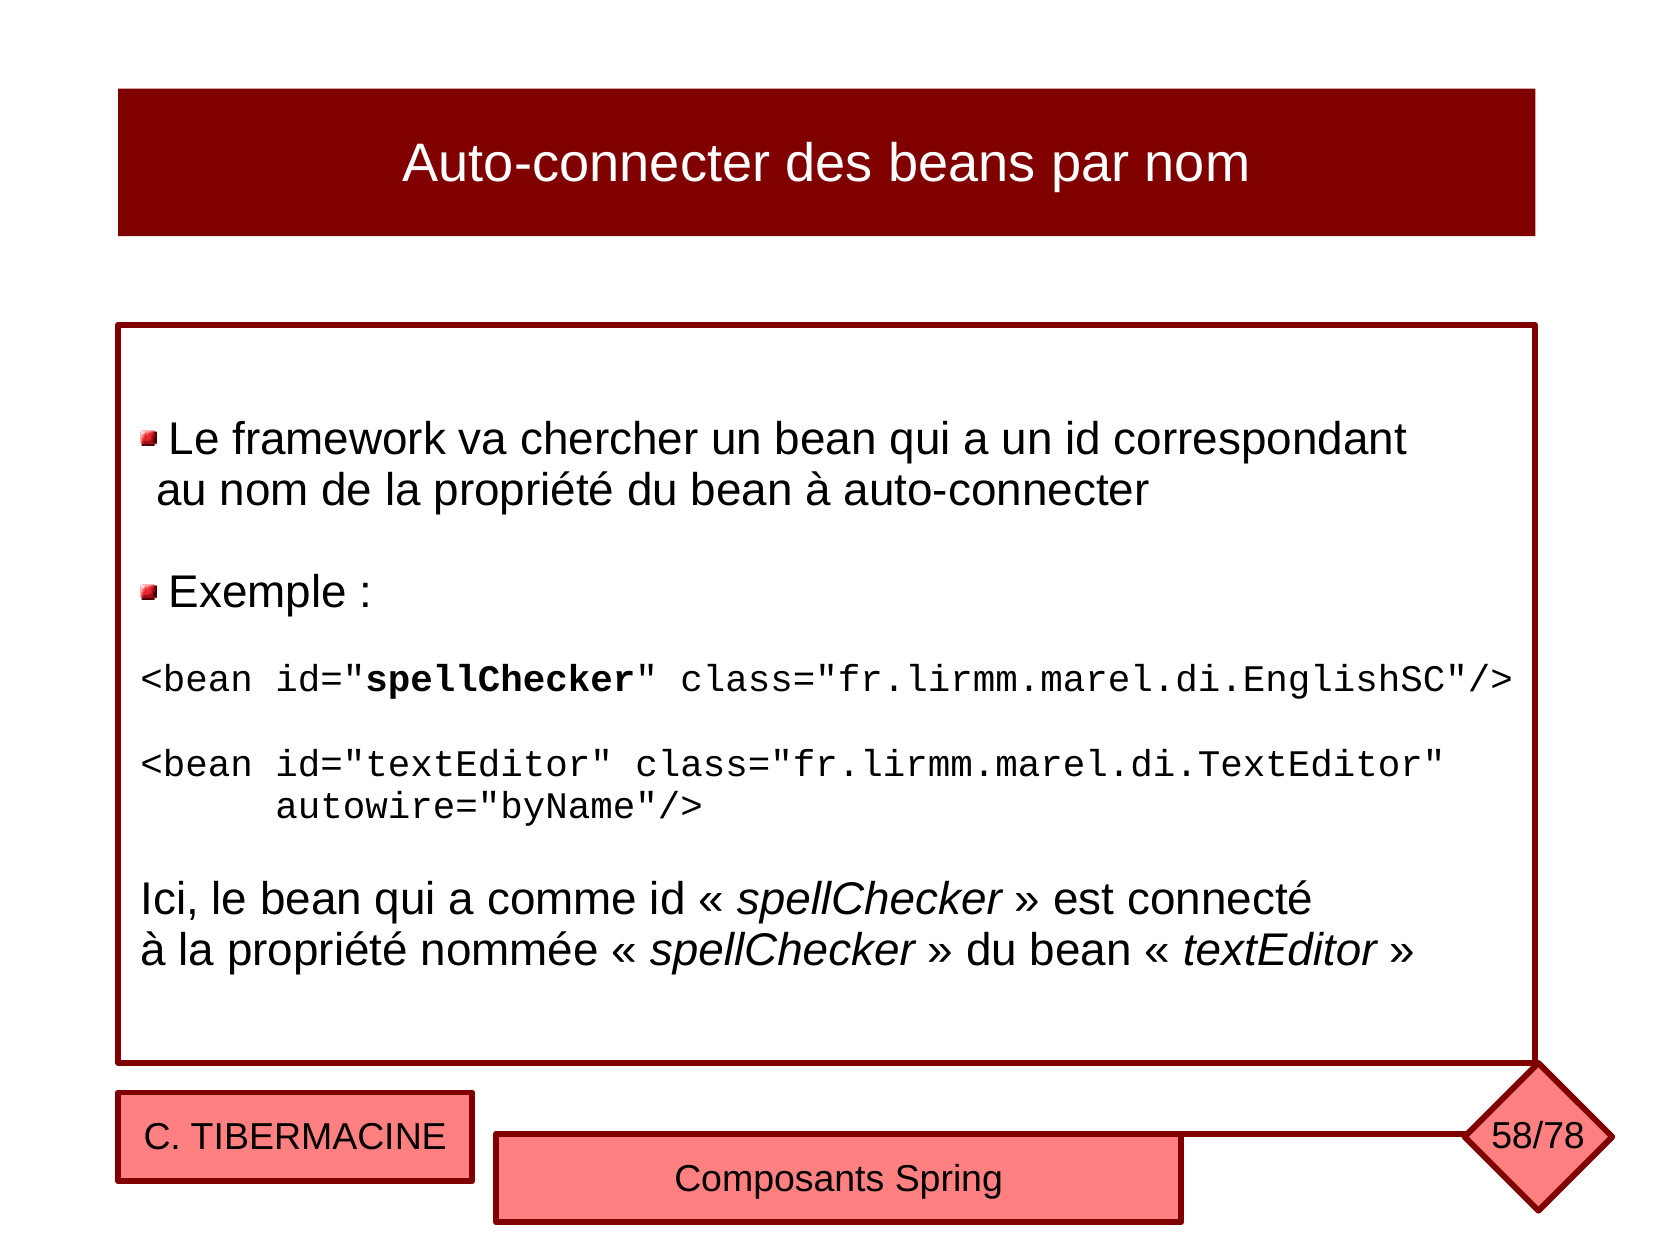

Auto-connecter des beans par nom
 Le framework va chercher un bean qui a un id correspondant
au nom de la propriété du bean à auto-connecter
 Exemple :
<bean id="spellChecker" class="fr.lirmm.marel.di.EnglishSC"/>
<bean id="textEditor" class="fr.lirmm.marel.di.TextEditor"
 autowire="byName"/>
Ici, le bean qui a comme id « spellChecker » est connecté
à la propriété nommée « spellChecker » du bean « textEditor »
C. TIBERMACINE
Composants Spring